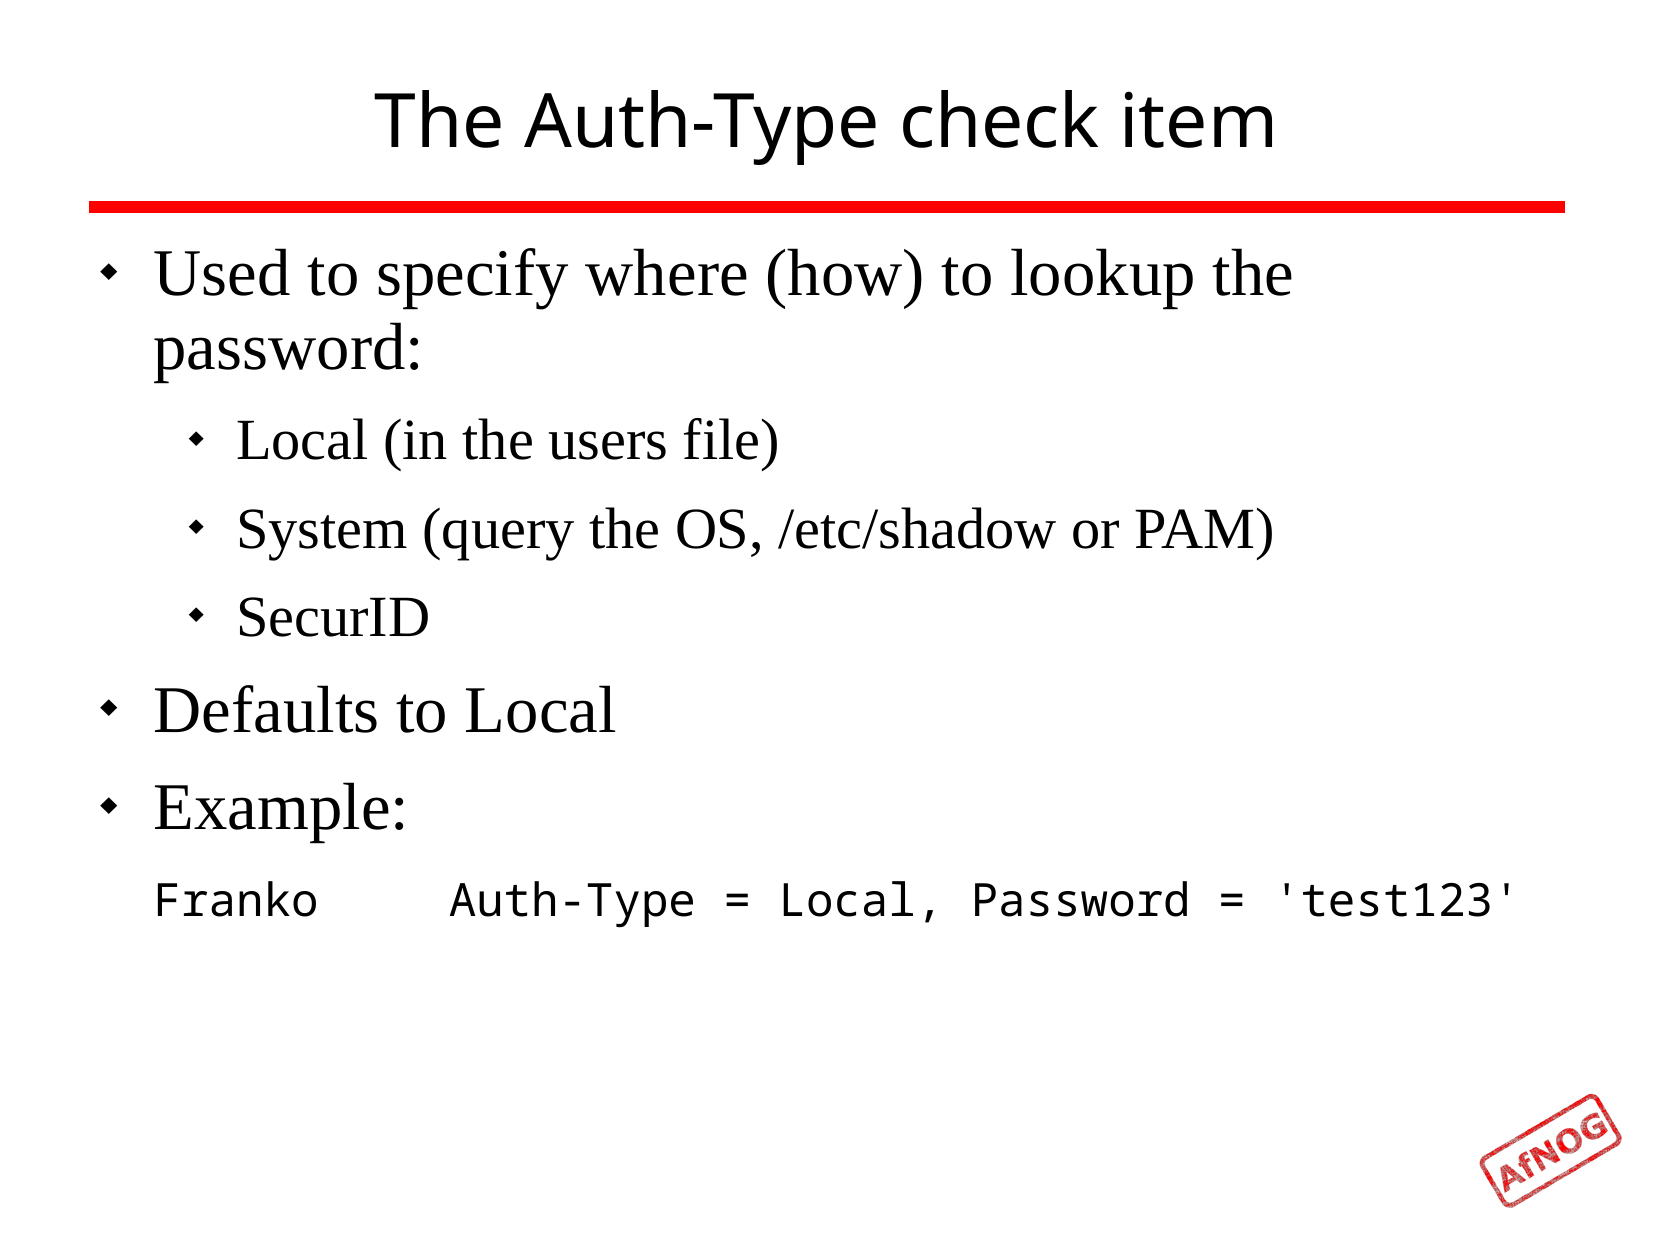

# The Auth-Type check item
Used to specify where (how) to lookup the password:
Local (in the users file)
System (query the OS, /etc/shadow or PAM)
SecurID
Defaults to Local
Example:
Franko		Auth-Type = Local, Password = 'test123'